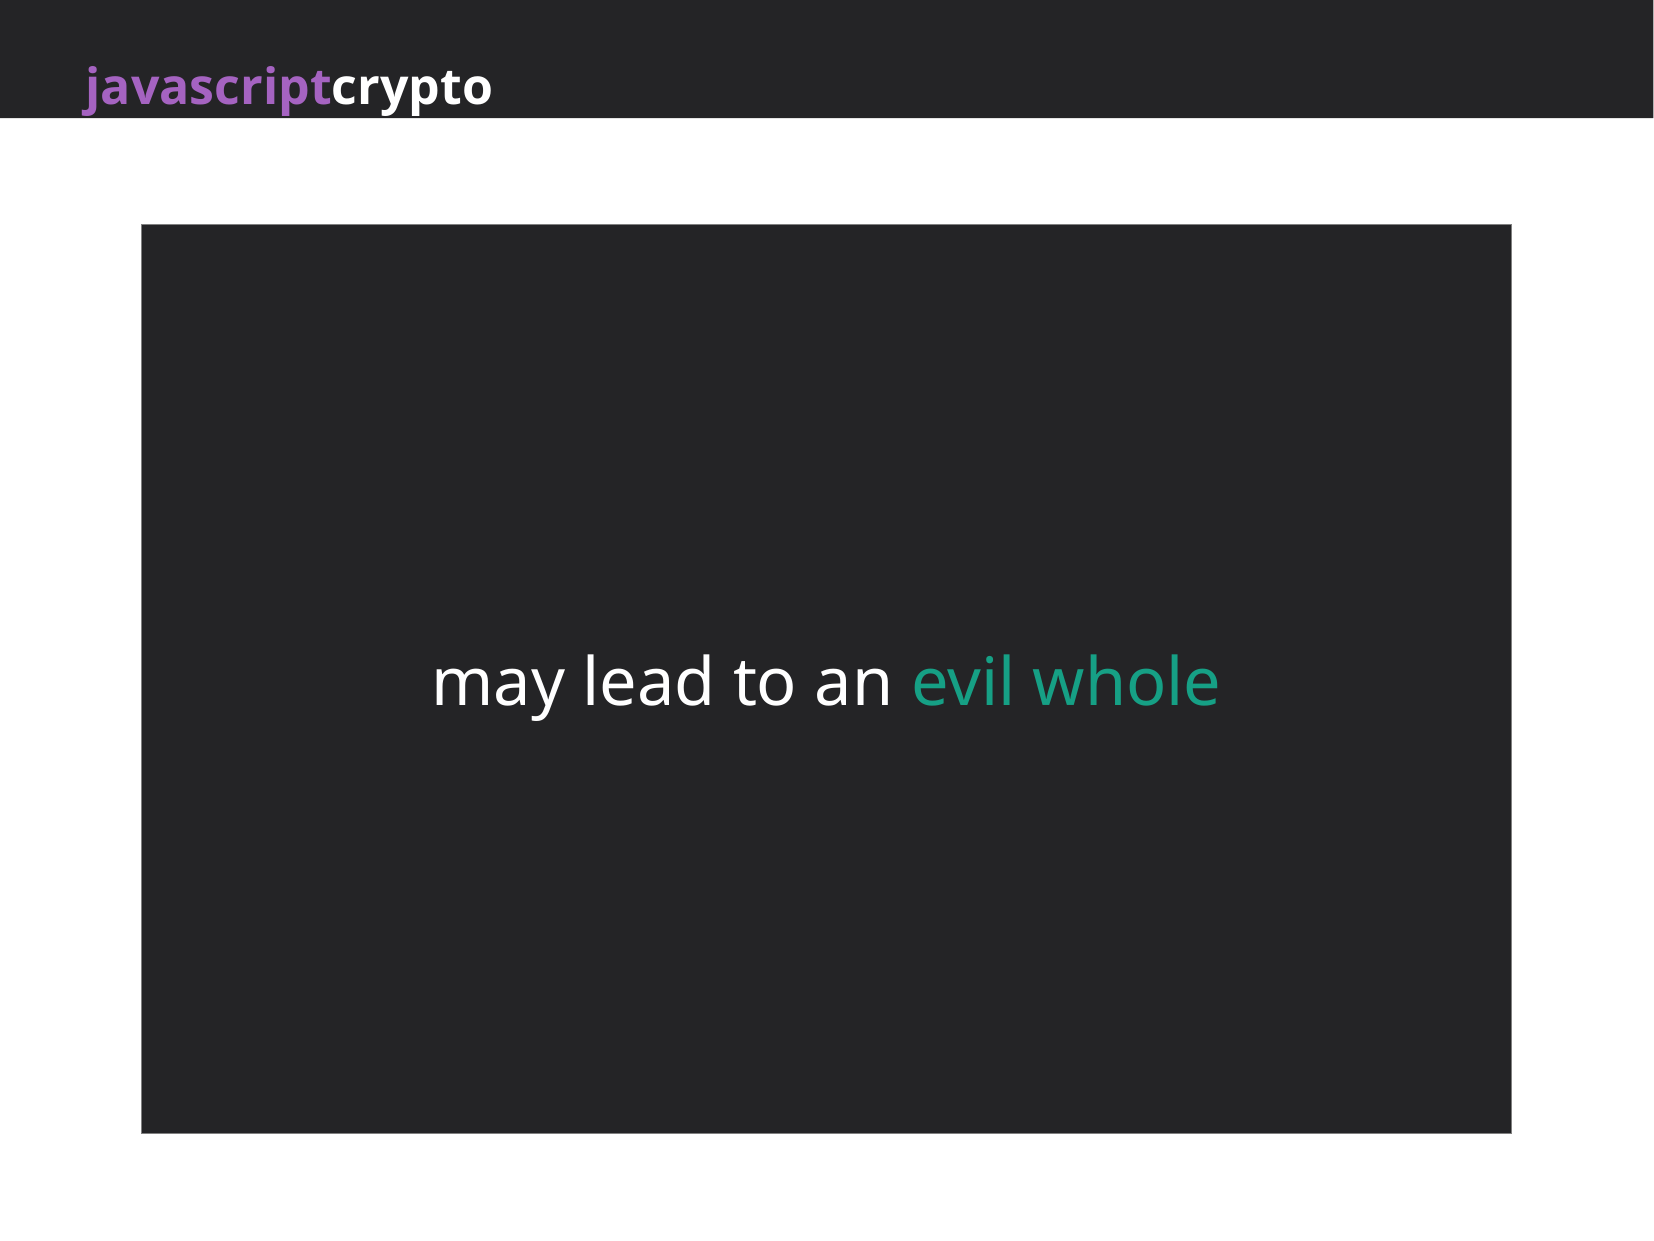

javascriptcrypto
may lead to an evil whole